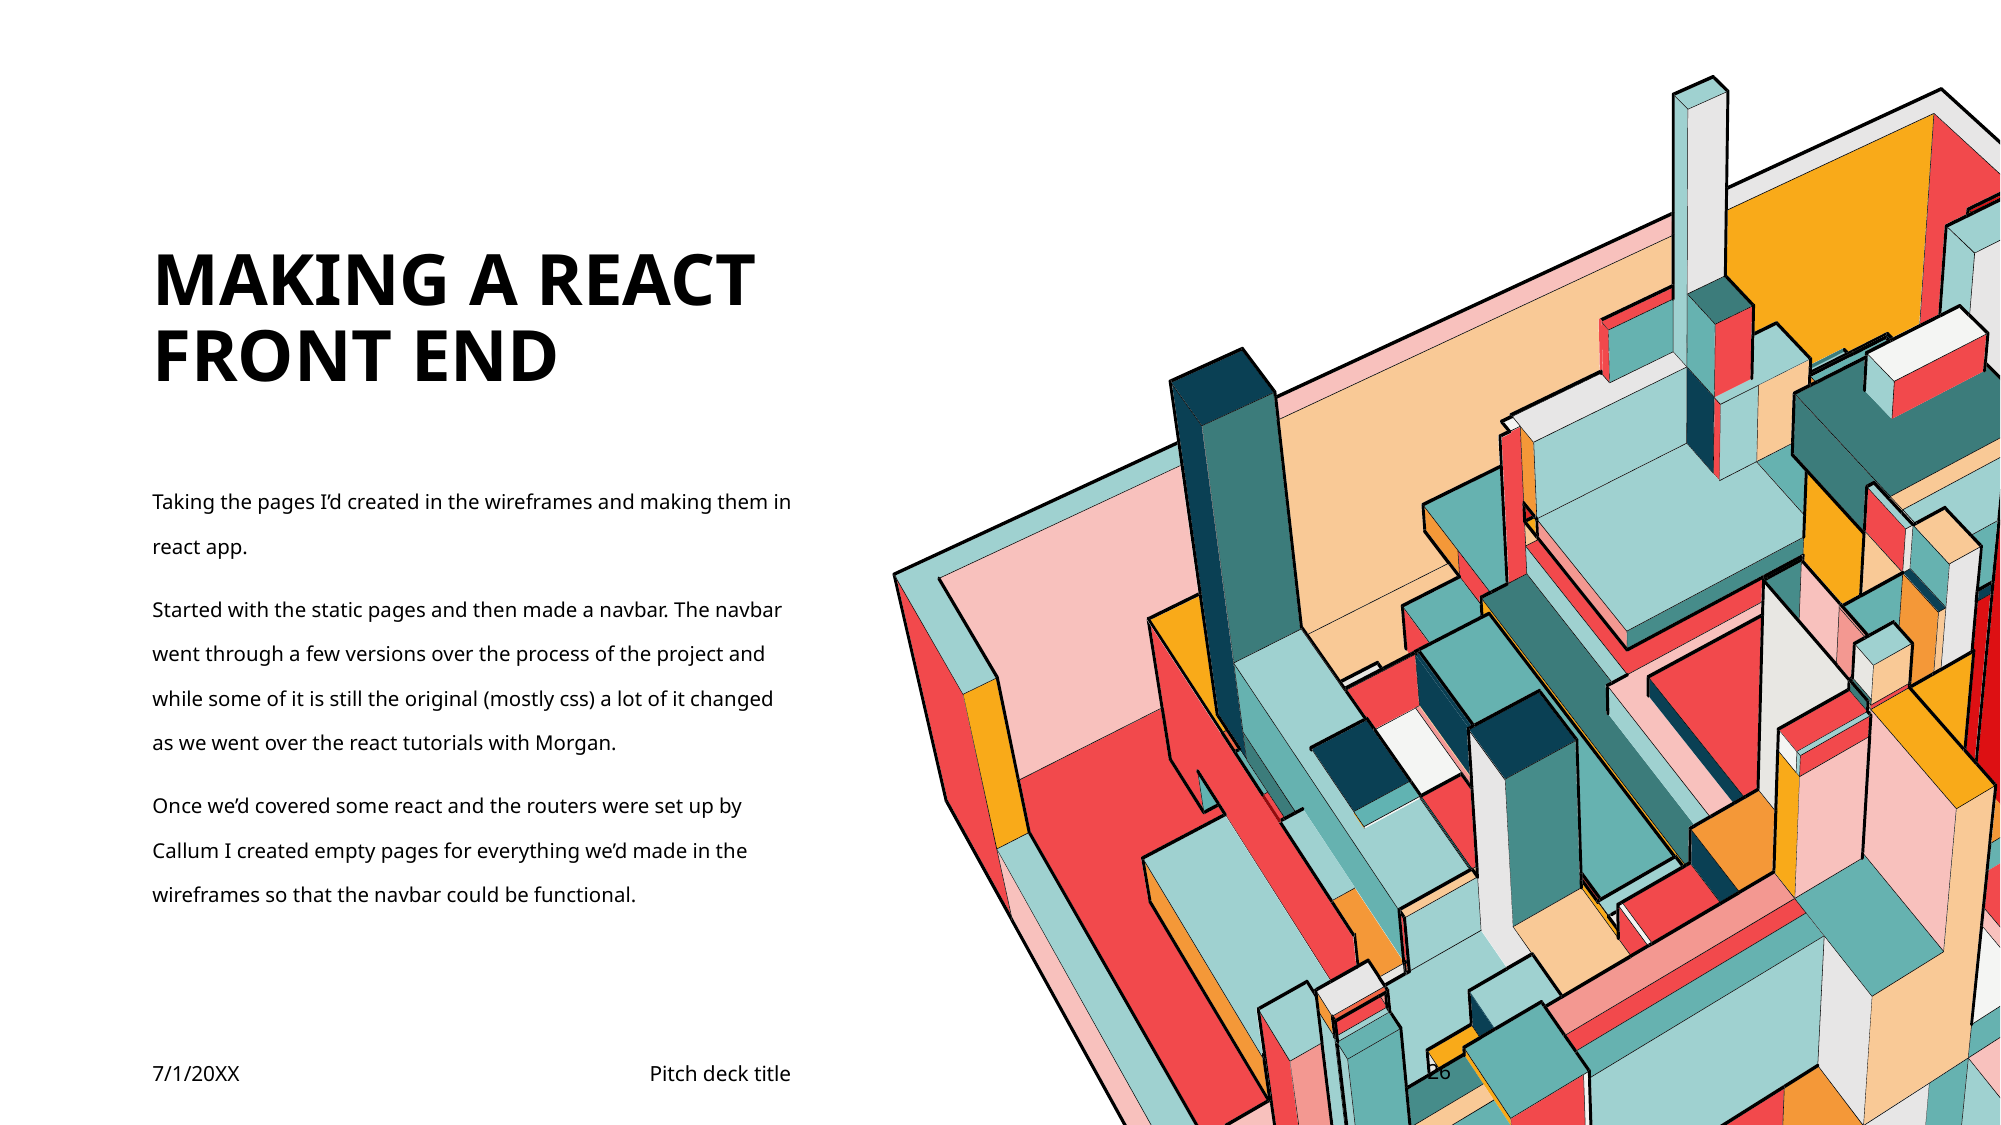

# Making a react front end
Taking the pages I’d created in the wireframes and making them in react app.
Started with the static pages and then made a navbar. The navbar went through a few versions over the process of the project and while some of it is still the original (mostly css) a lot of it changed as we went over the react tutorials with Morgan.
Once we’d covered some react and the routers were set up by Callum I created empty pages for everything we’d made in the wireframes so that the navbar could be functional.
7/1/20XX
Pitch deck title